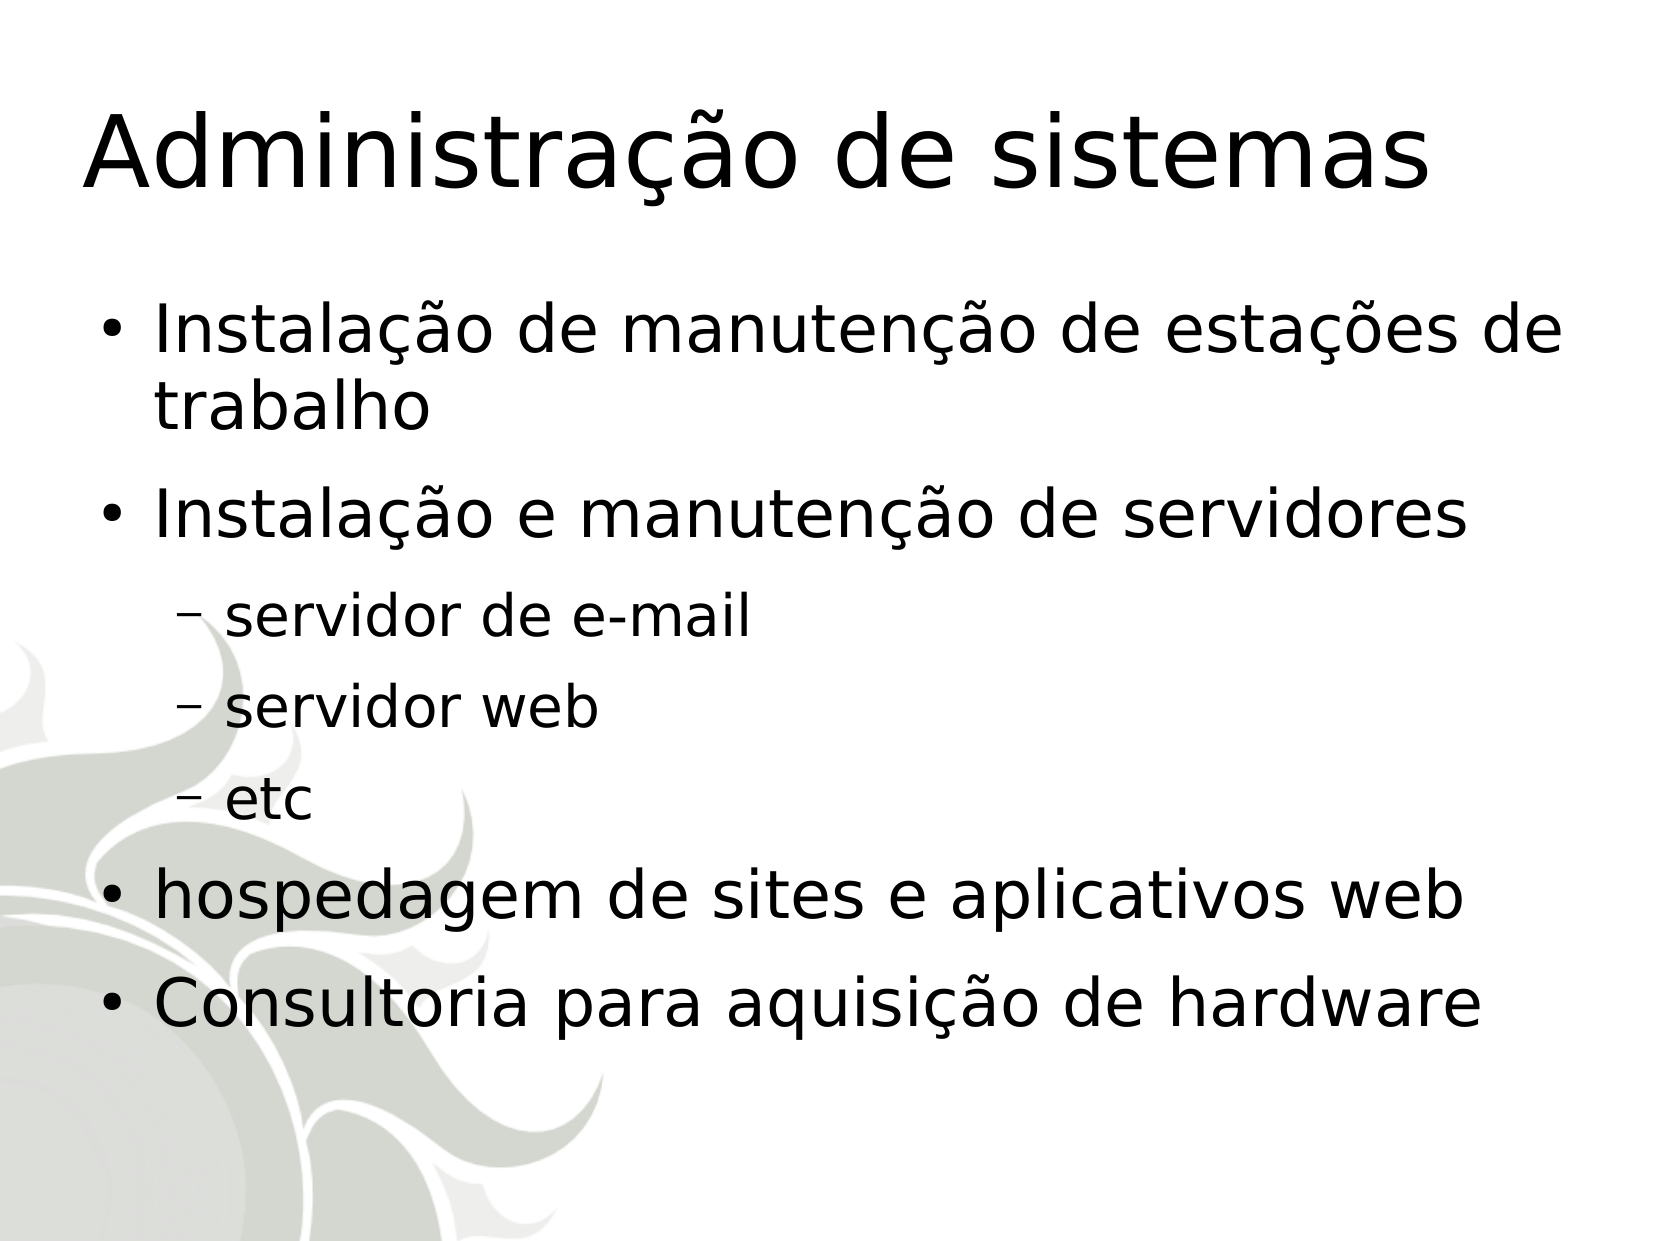

# Administração de sistemas
Instalação de manutenção de estações de trabalho
Instalação e manutenção de servidores
servidor de e-mail
servidor web
etc
hospedagem de sites e aplicativos web
Consultoria para aquisição de hardware